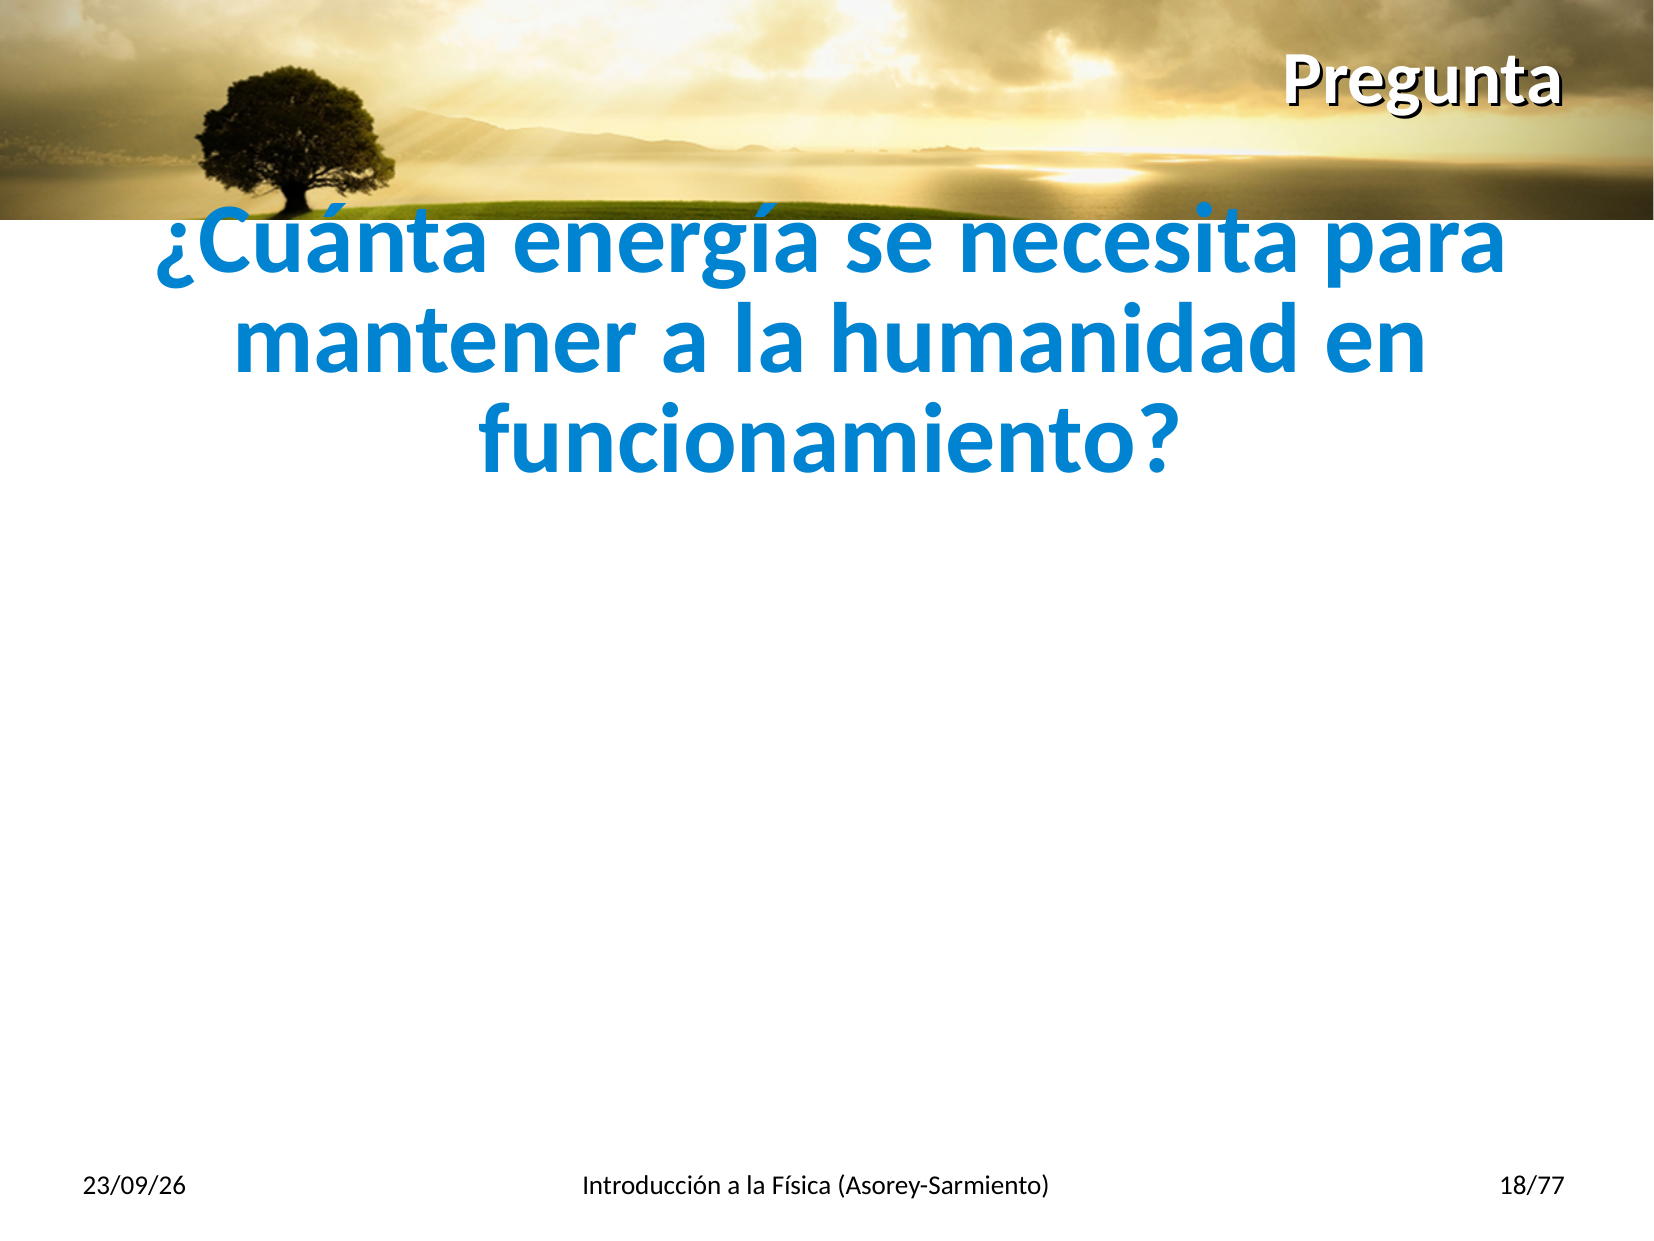

Pregunta
# ¿Cuánta energía se necesita para mantener a la humanidad en funcionamiento?
Introducción a la Física (Asorey-Sarmiento)
18